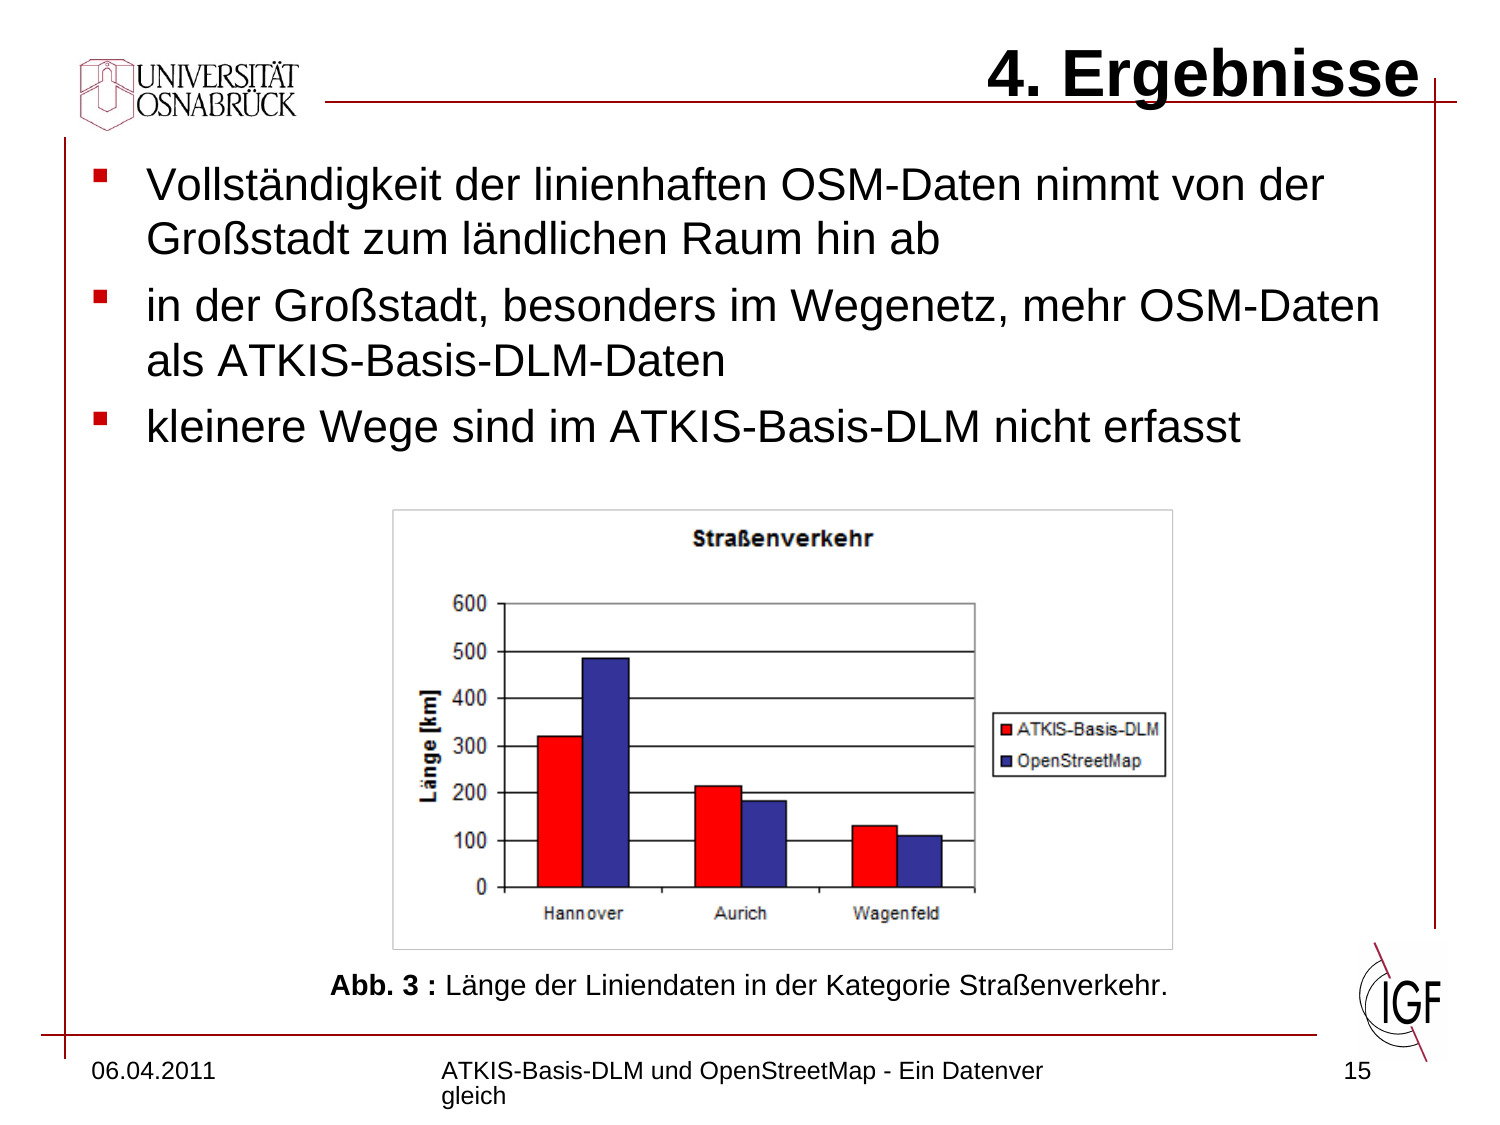

# 4. Ergebnisse
Vollständigkeit der linienhaften OSM-Daten nimmt von der Großstadt zum ländlichen Raum hin ab
in der Großstadt, besonders im Wegenetz, mehr OSM-Daten als ATKIS-Basis-DLM-Daten
kleinere Wege sind im ATKIS-Basis-DLM nicht erfasst
Abb. 3 : Länge der Liniendaten in der Kategorie Straßenverkehr.
06.04.2011
ATKIS-Basis-DLM und OpenStreetMap - Ein Datenvergleich
15